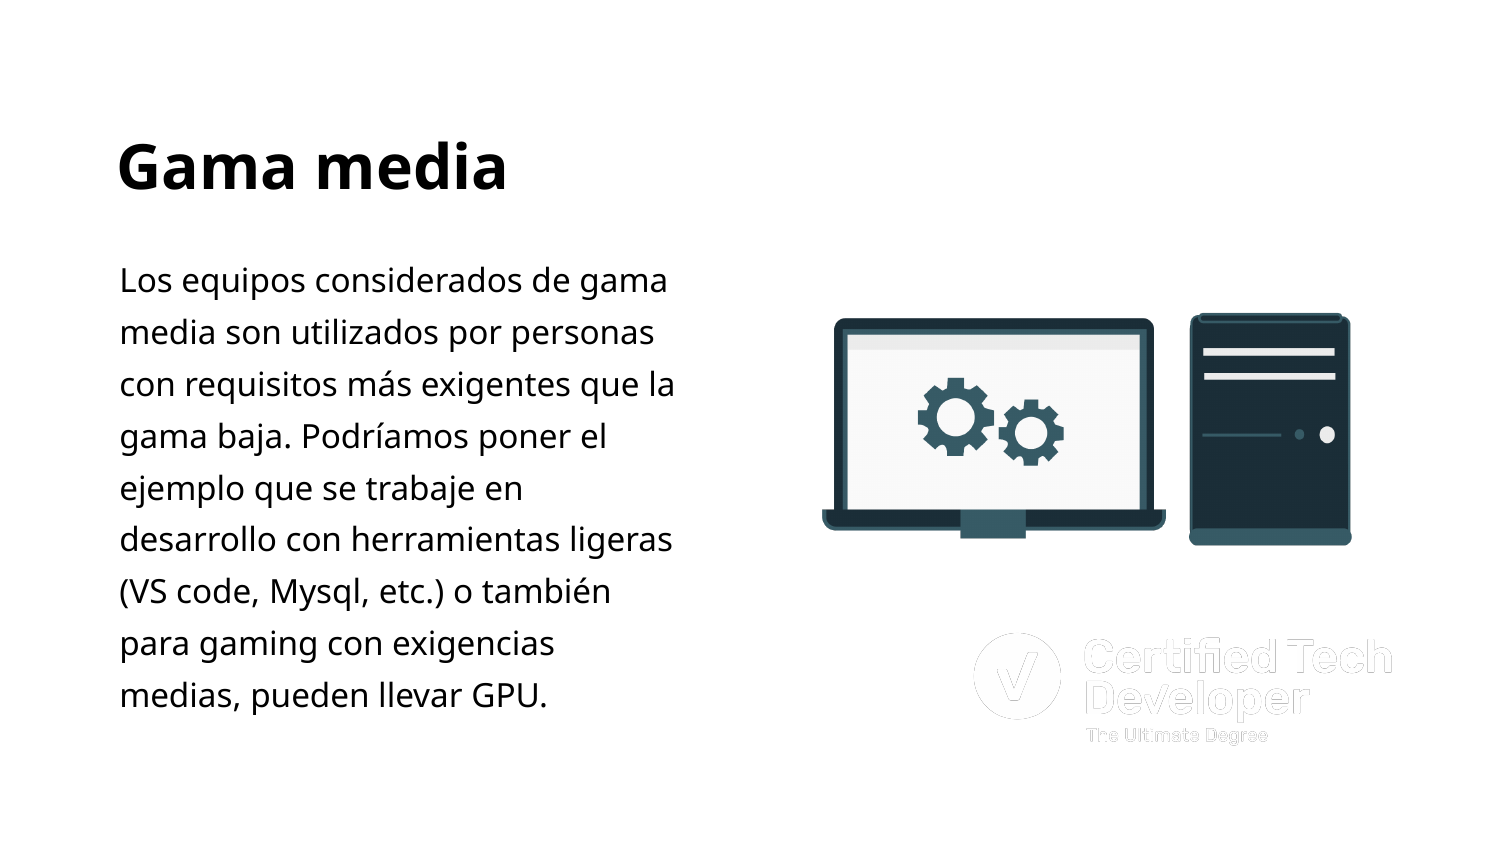

Gama media
Los equipos considerados de gama media son utilizados por personas con requisitos más exigentes que la gama baja. Podríamos poner el ejemplo que se trabaje en desarrollo con herramientas ligeras (VS code, Mysql, etc.) o también para gaming con exigencias medias, pueden llevar GPU.